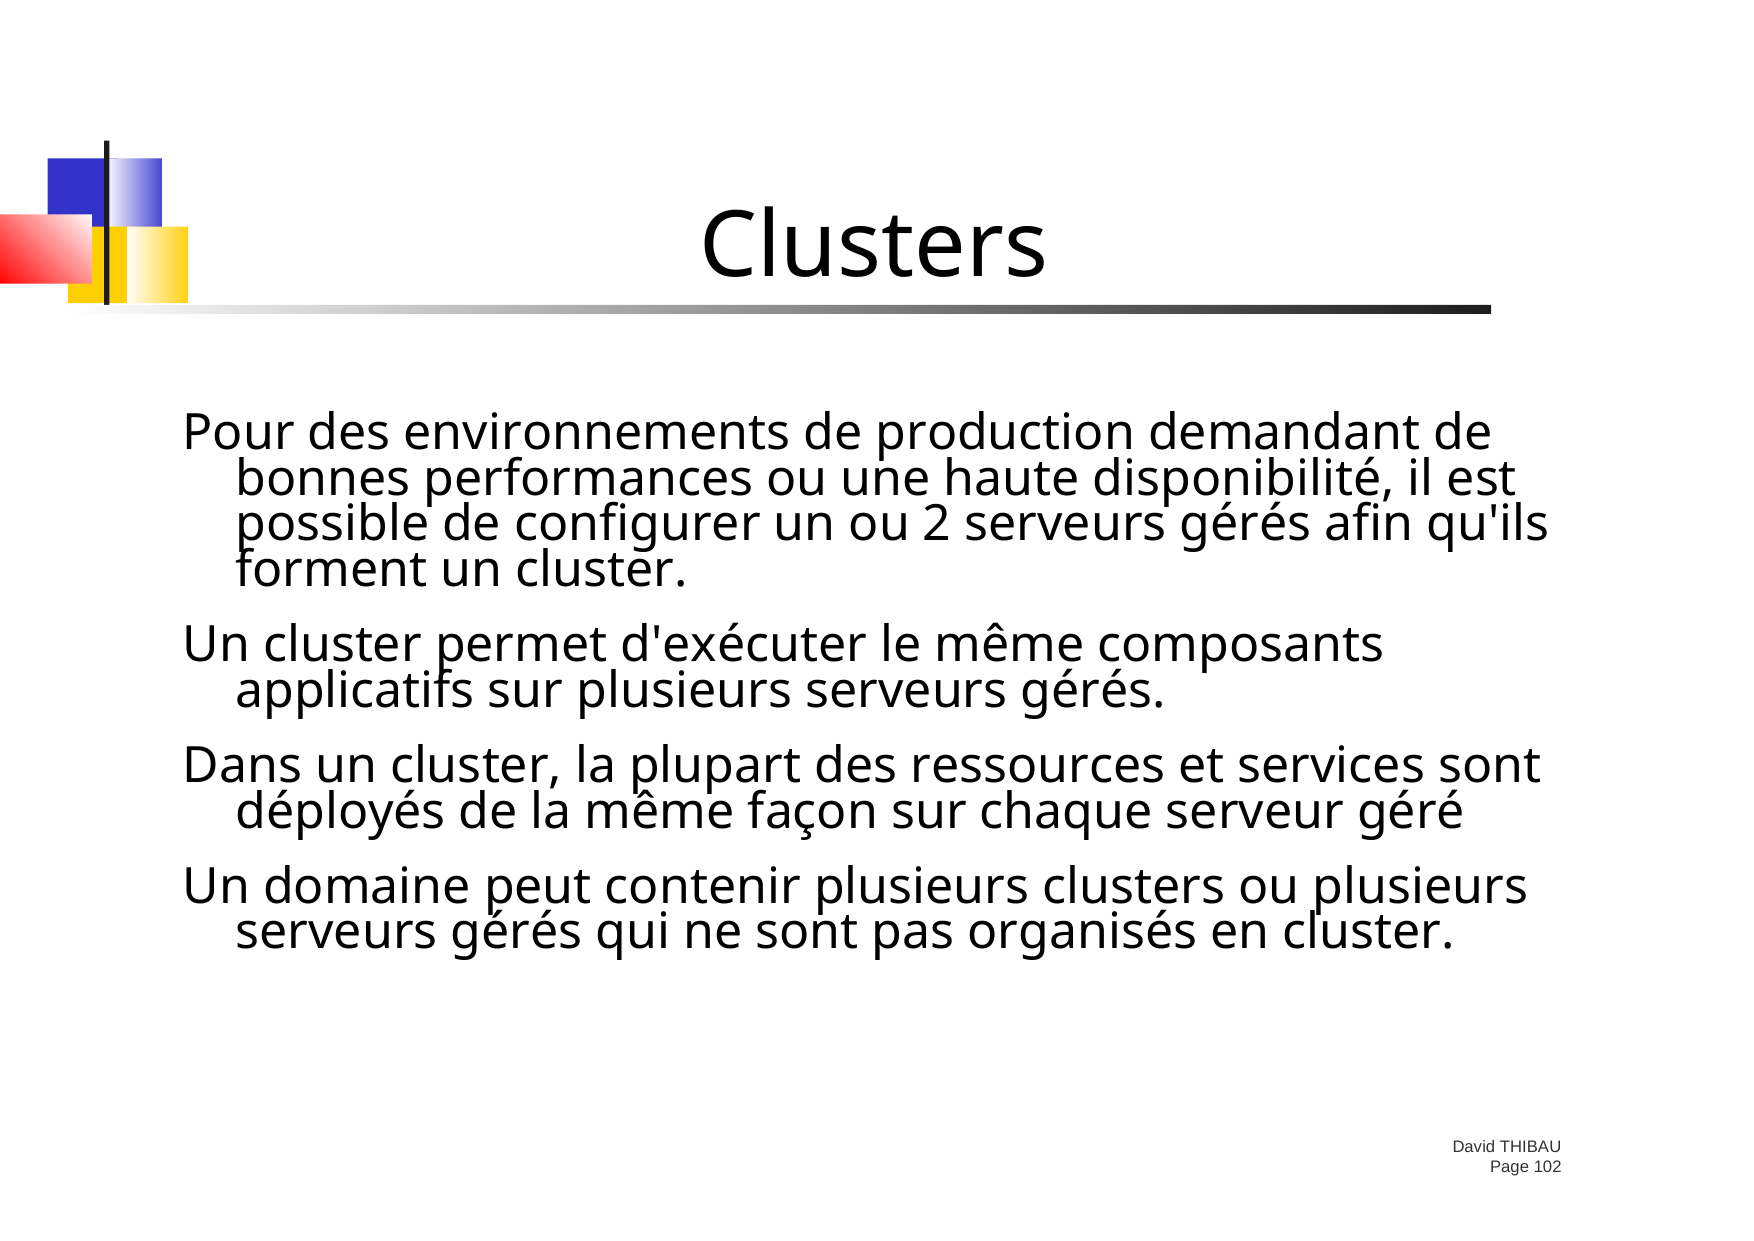

# Clusters
Pour des environnements de production demandant de bonnes performances ou une haute disponibilité, il est possible de configurer un ou 2 serveurs gérés afin qu'ils forment un cluster.
Un cluster permet d'exécuter le même composants applicatifs sur plusieurs serveurs gérés.
Dans un cluster, la plupart des ressources et services sont déployés de la même façon sur chaque serveur géré
Un domaine peut contenir plusieurs clusters ou plusieurs serveurs gérés qui ne sont pas organisés en cluster.